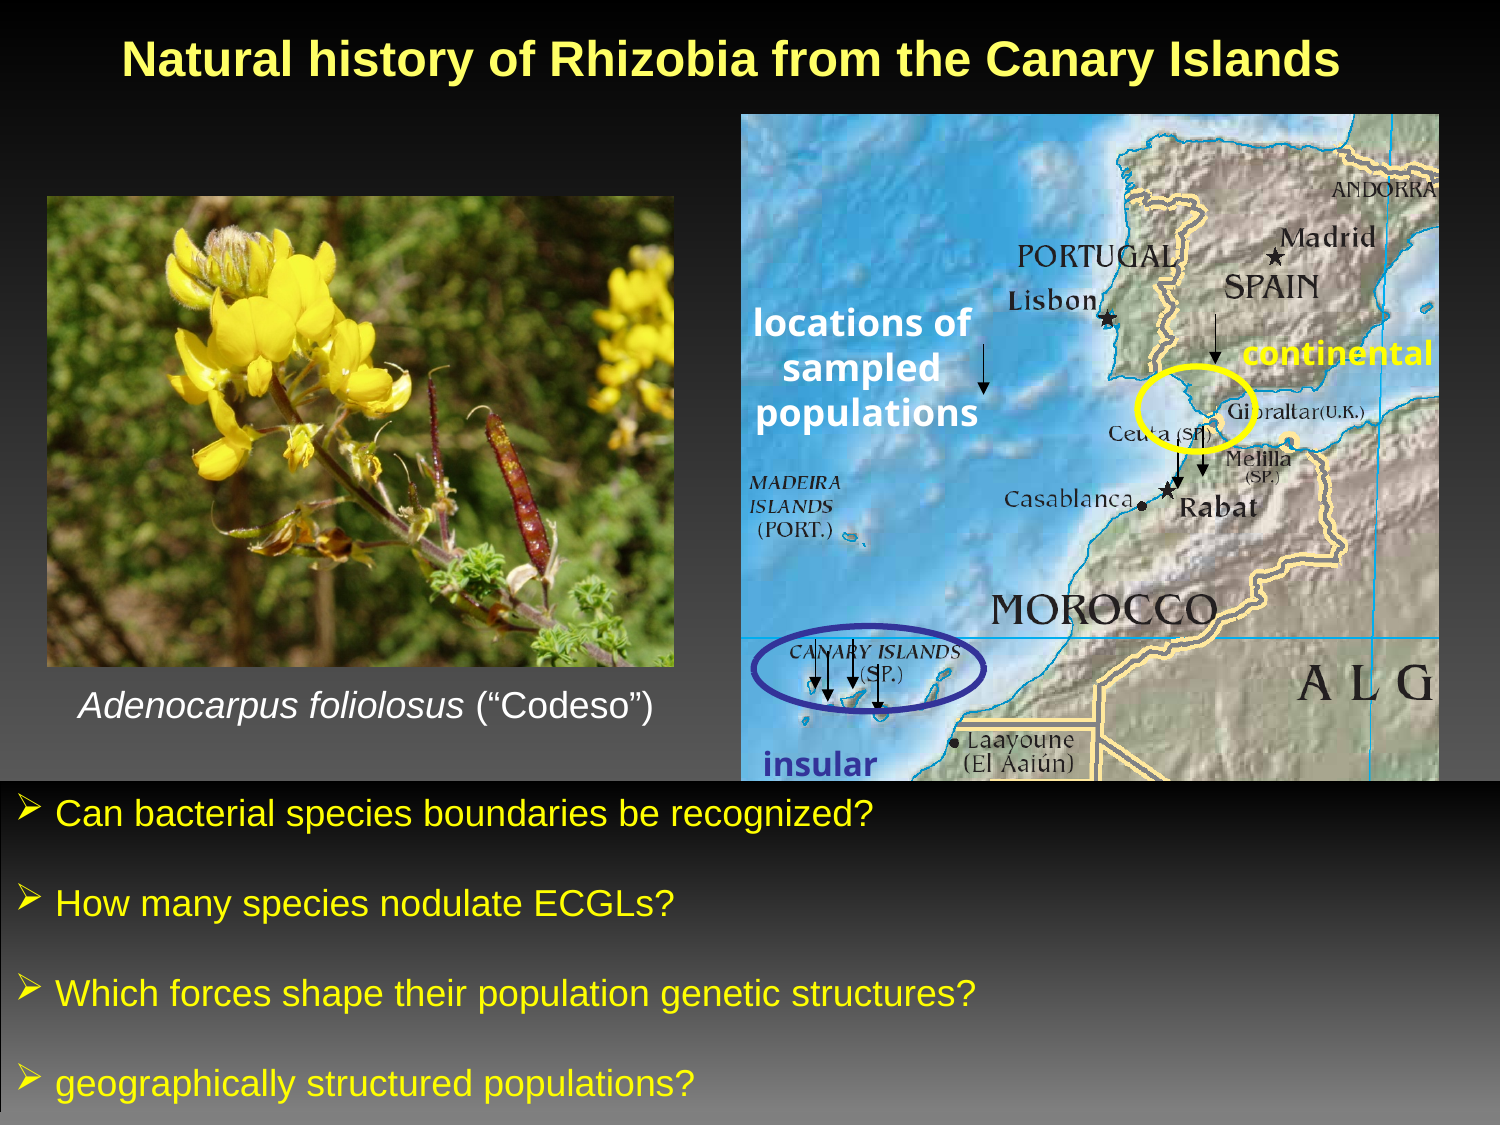

Natural history of Rhizobia from the Canary Islands
locations of
sampled
populations
continental
insular
Adenocarpus foliolosus (“Codeso”)
 Can bacterial species boundaries be recognized?
 How many species nodulate ECGLs?
 Which forces shape their population genetic structures?
 geographically structured populations?